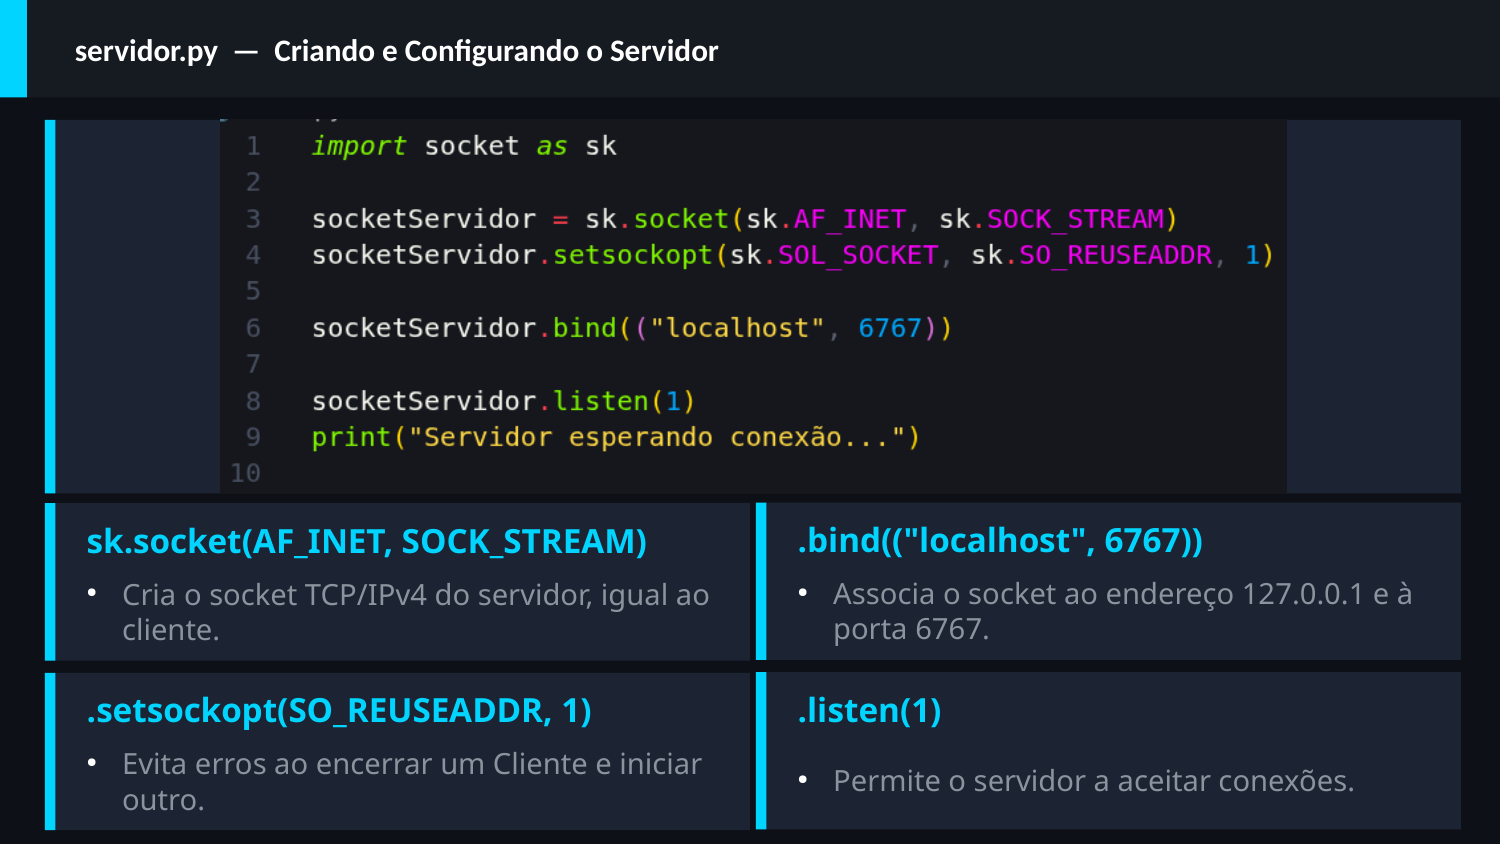

servidor.py — Criando e Configurando o Servidor
.bind(("localhost", 6767))
sk.socket(AF_INET, SOCK_STREAM)
Associa o socket ao endereço 127.0.0.1 e à porta 6767.
Cria o socket TCP/IPv4 do servidor, igual ao cliente.
.listen(1)
.setsockopt(SO_REUSEADDR, 1)
Permite o servidor a aceitar conexões.
Evita erros ao encerrar um Cliente e iniciar outro.